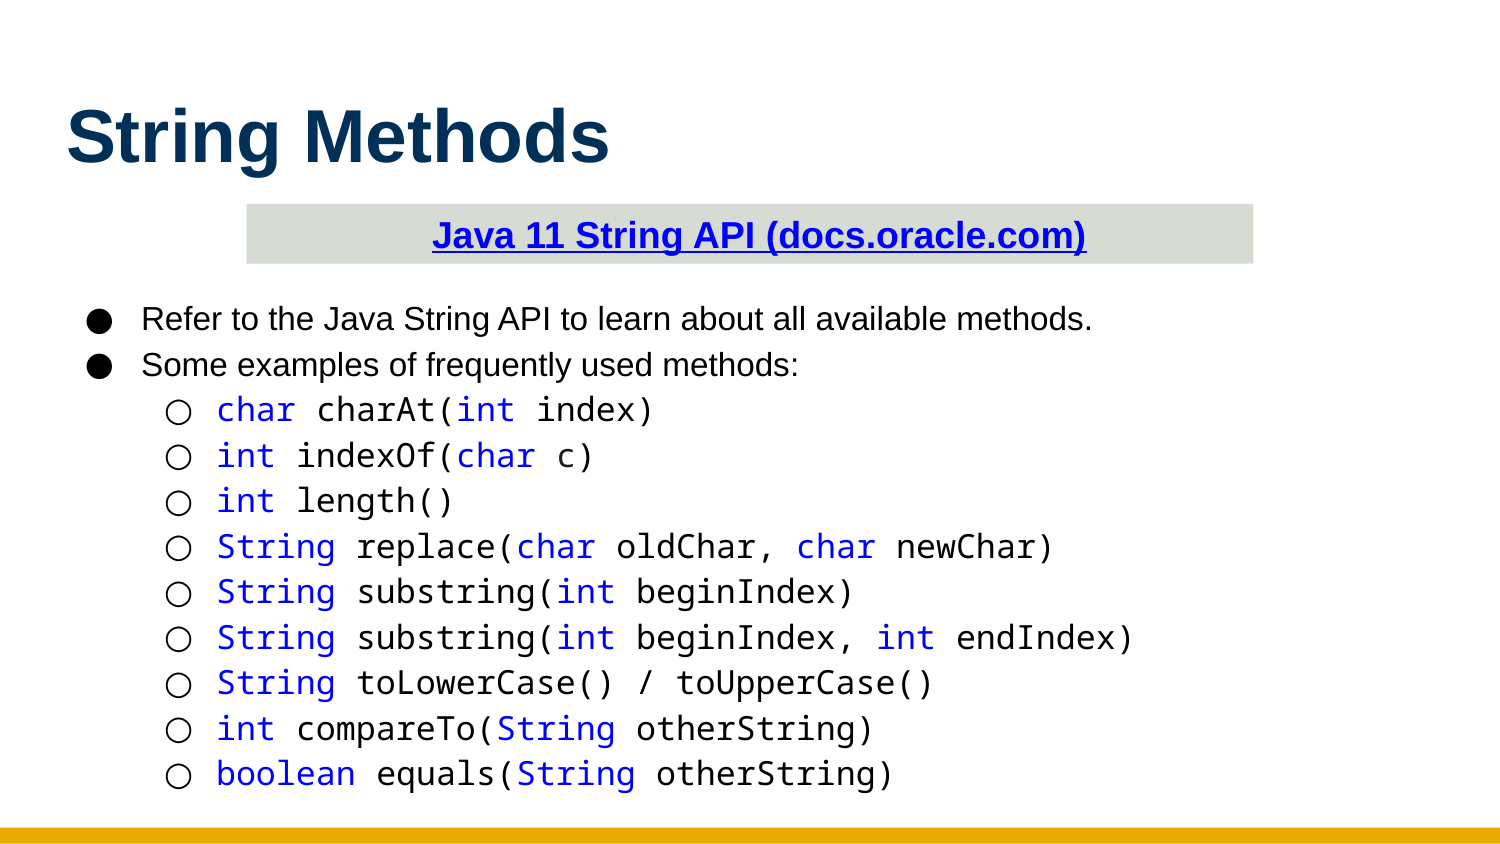

String Methods
Java 11 String API (docs.oracle.com)
# Refer to the Java String API to learn about all available methods.
Some examples of frequently used methods:
char charAt(int index)
int indexOf(char c)
int length()
String replace(char oldChar, char newChar)
String substring(int beginIndex)
String substring(int beginIndex, int endIndex)
String toLowerCase() / toUpperCase()
int compareTo(String otherString)
boolean equals(String otherString)